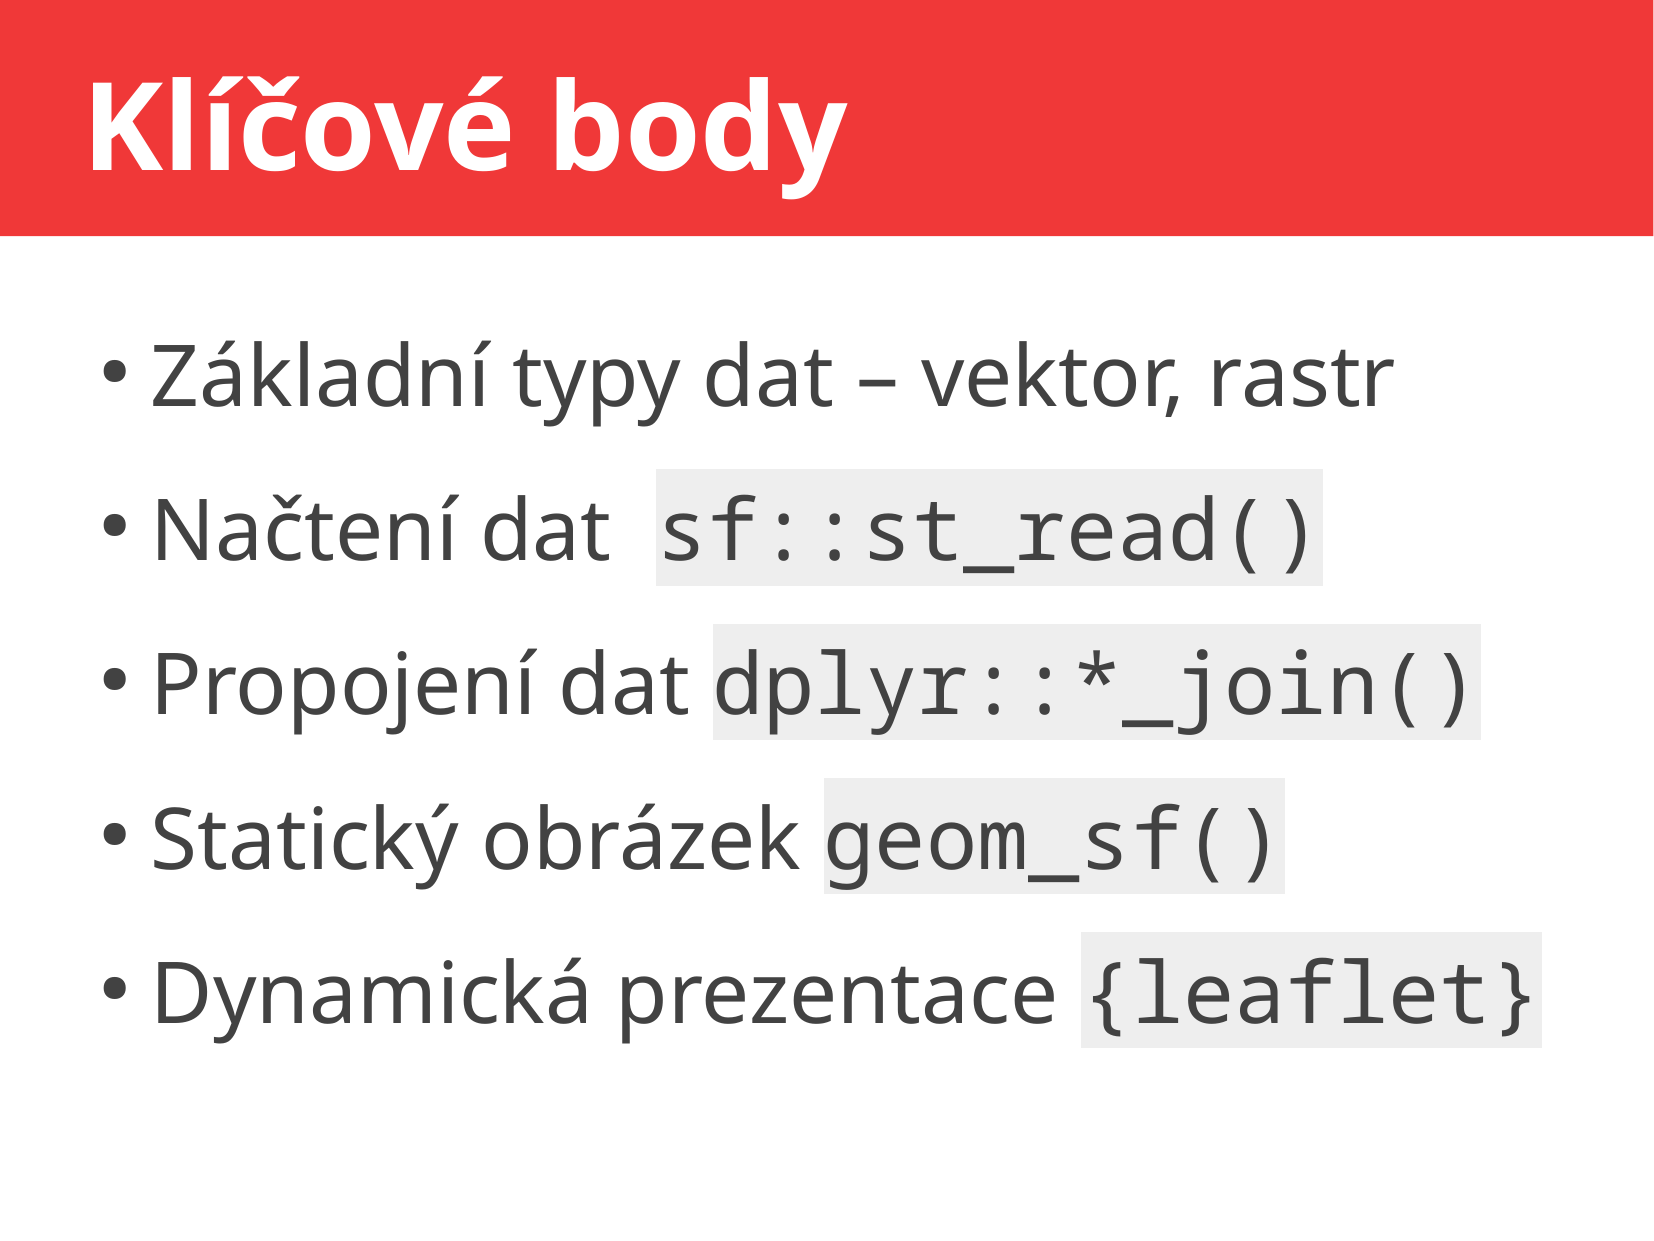

# Klíčové body
Základní typy dat – vektor, rastr
Načtení dat sf::st_read()
Propojení dat dplyr::*_join()
Statický obrázek geom_sf()
Dynamická prezentace {leaflet}